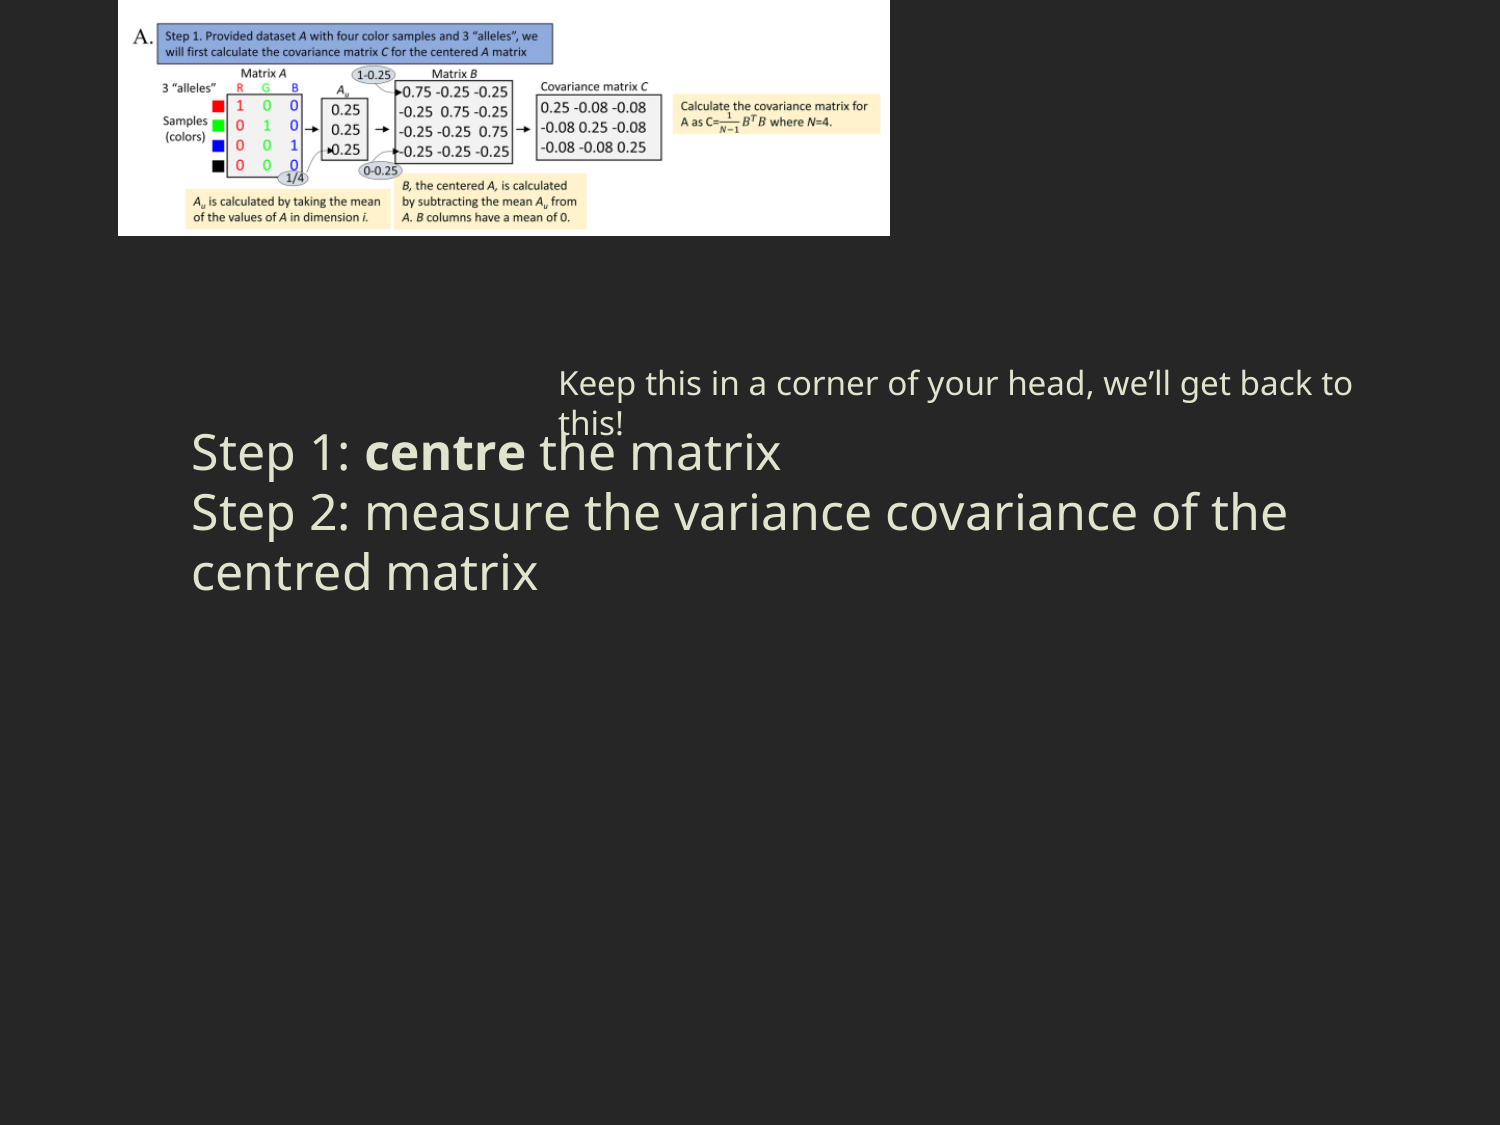

Keep this in a corner of your head, we’ll get back to this!
Step 1: centre the matrix
Step 2: measure the variance covariance of the centred matrix